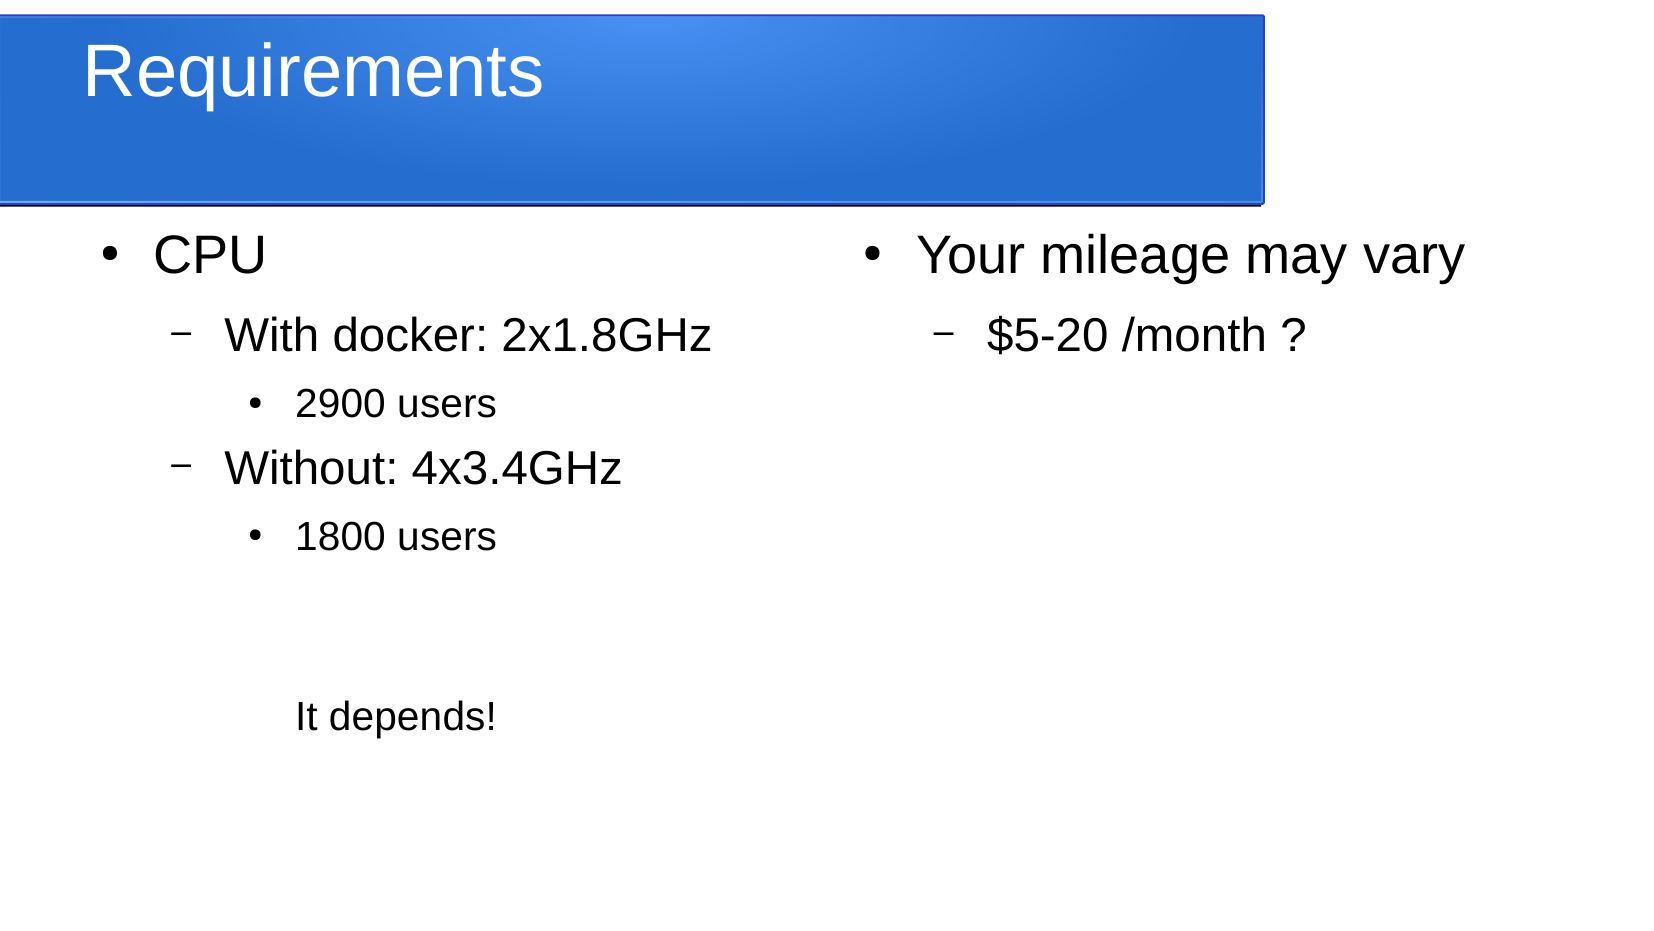

# Requirements
CPU
With docker: 2x1.8GHz
2900 users
Without: 4x3.4GHz
1800 users
It depends!
Your mileage may vary
$5-20 /month ?